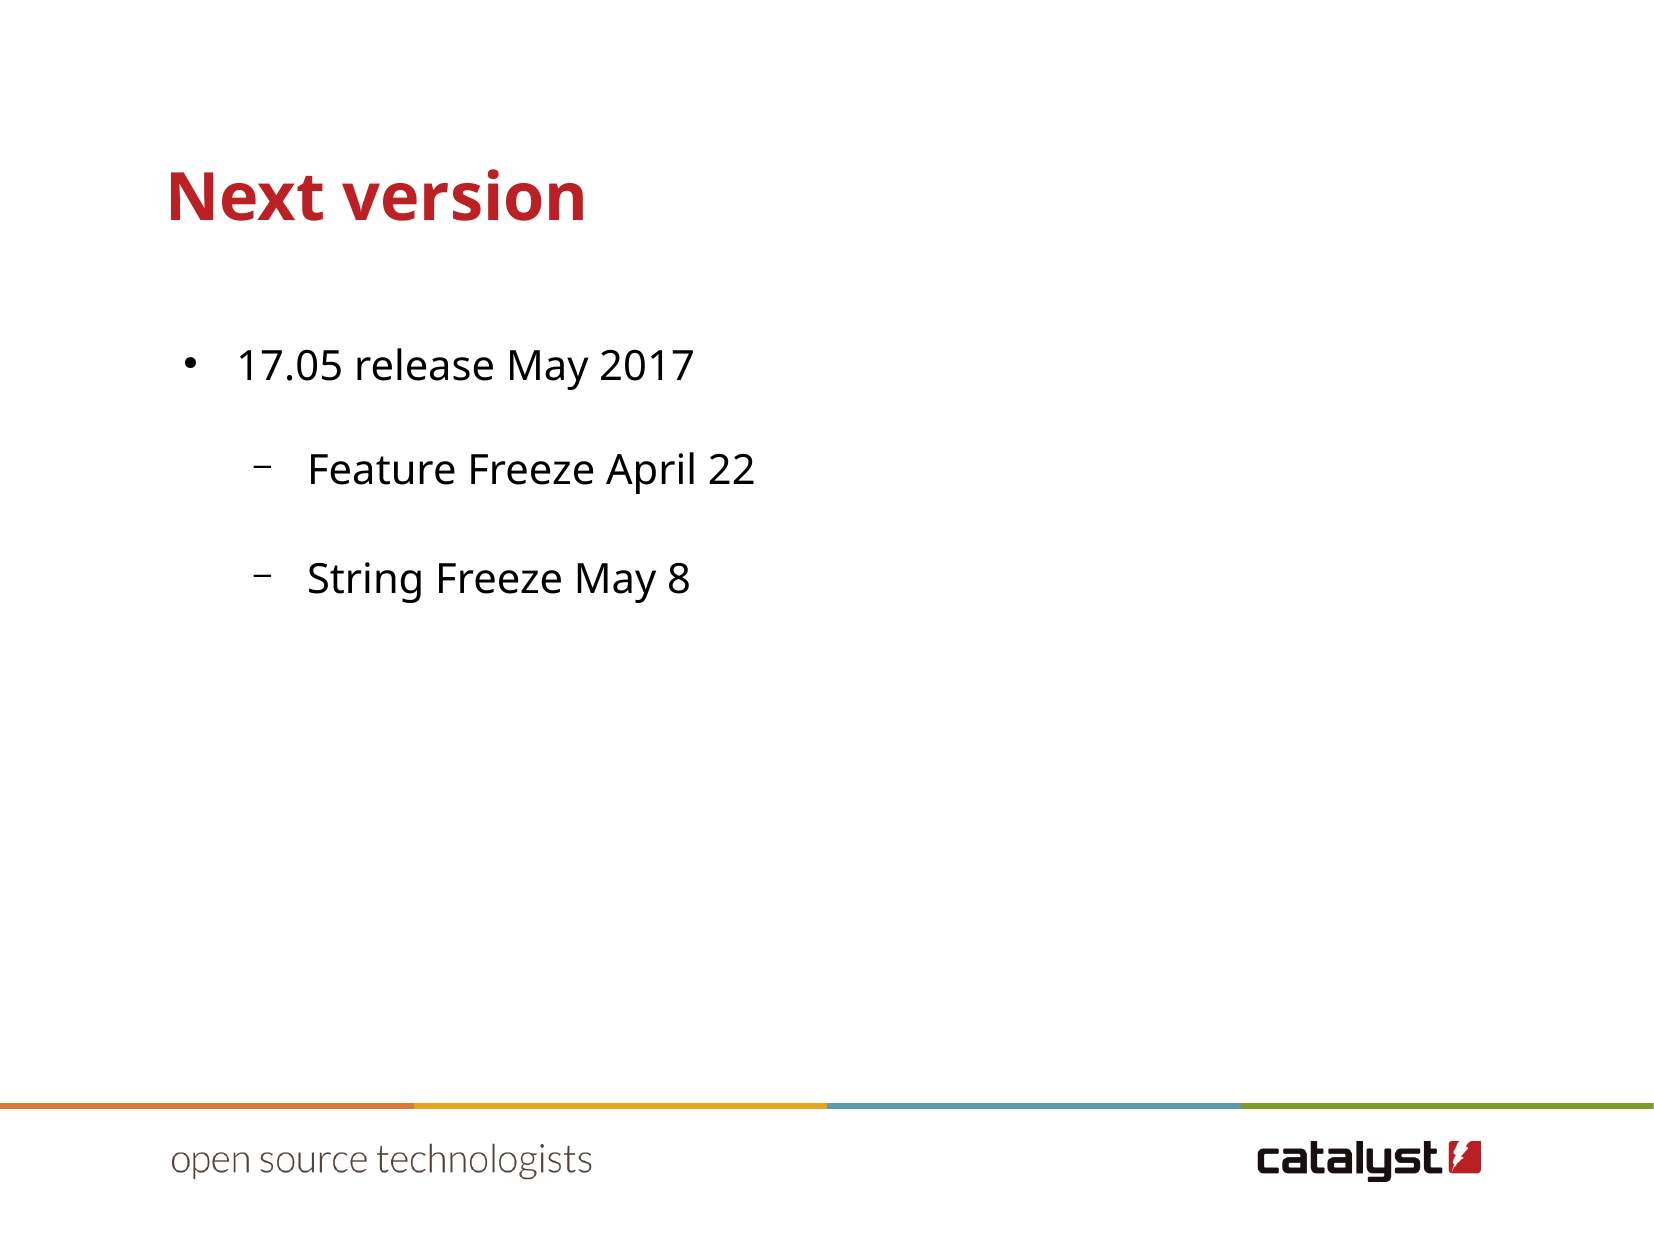

# Next version
17.05 release May 2017
Feature Freeze April 22
String Freeze May 8